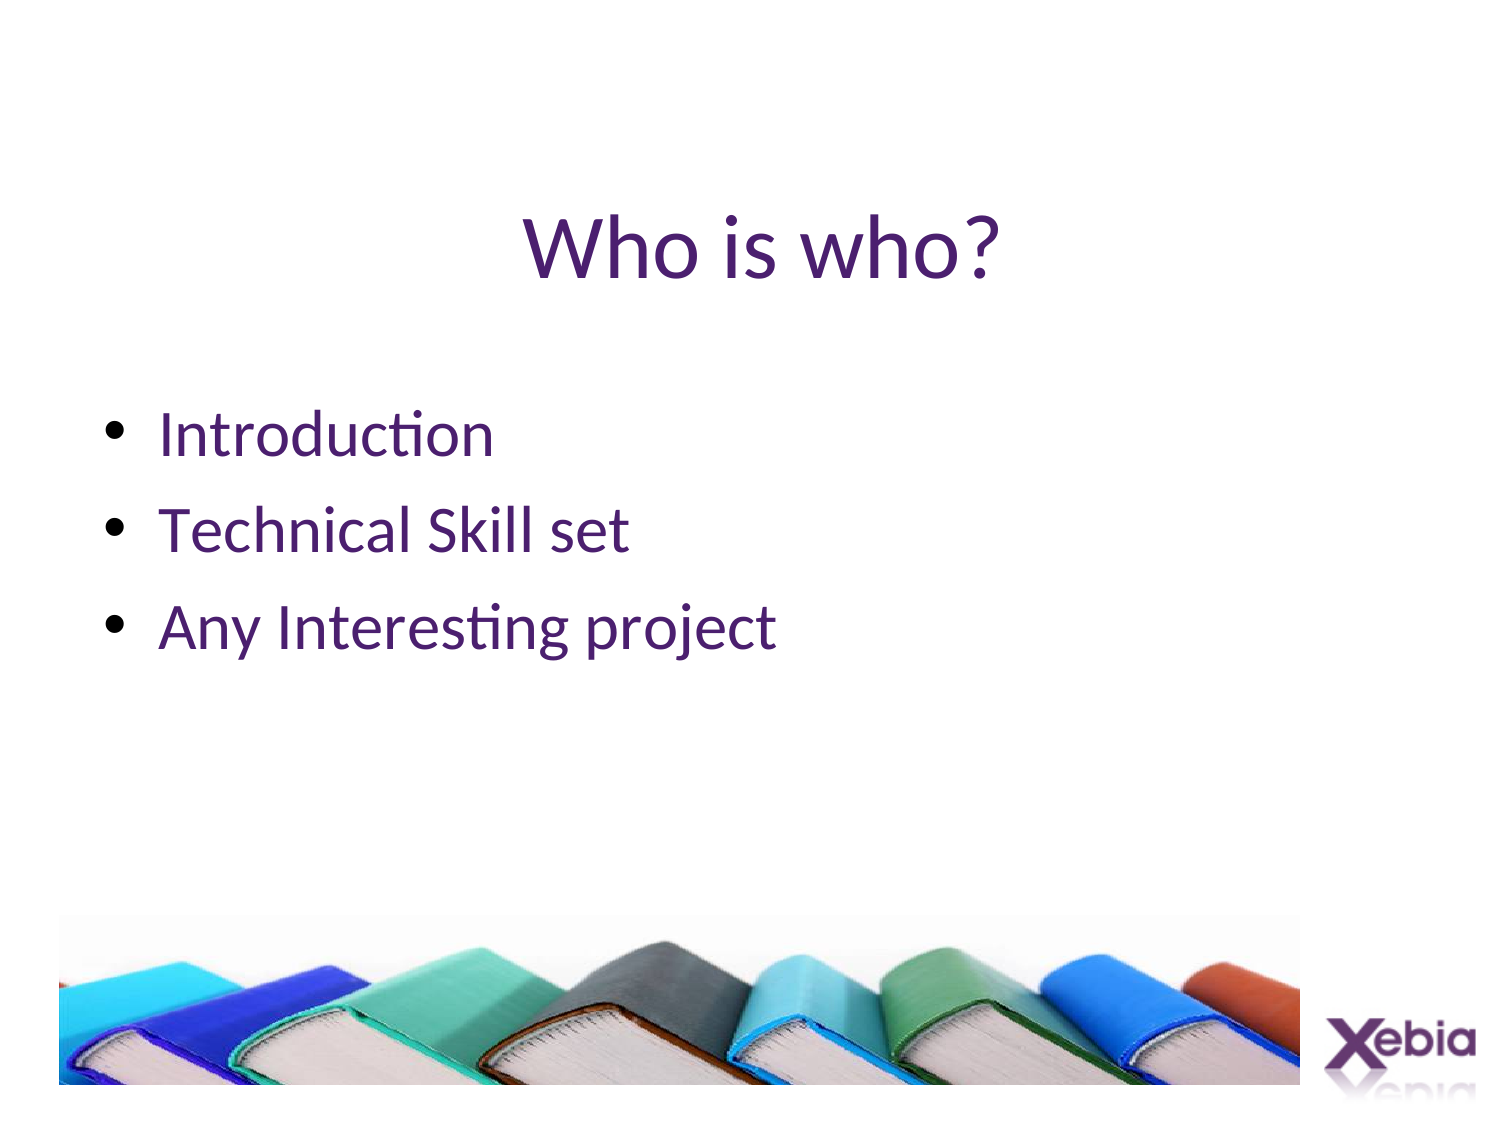

# Who is who?
Introduction
Technical Skill set
Any Interesting project